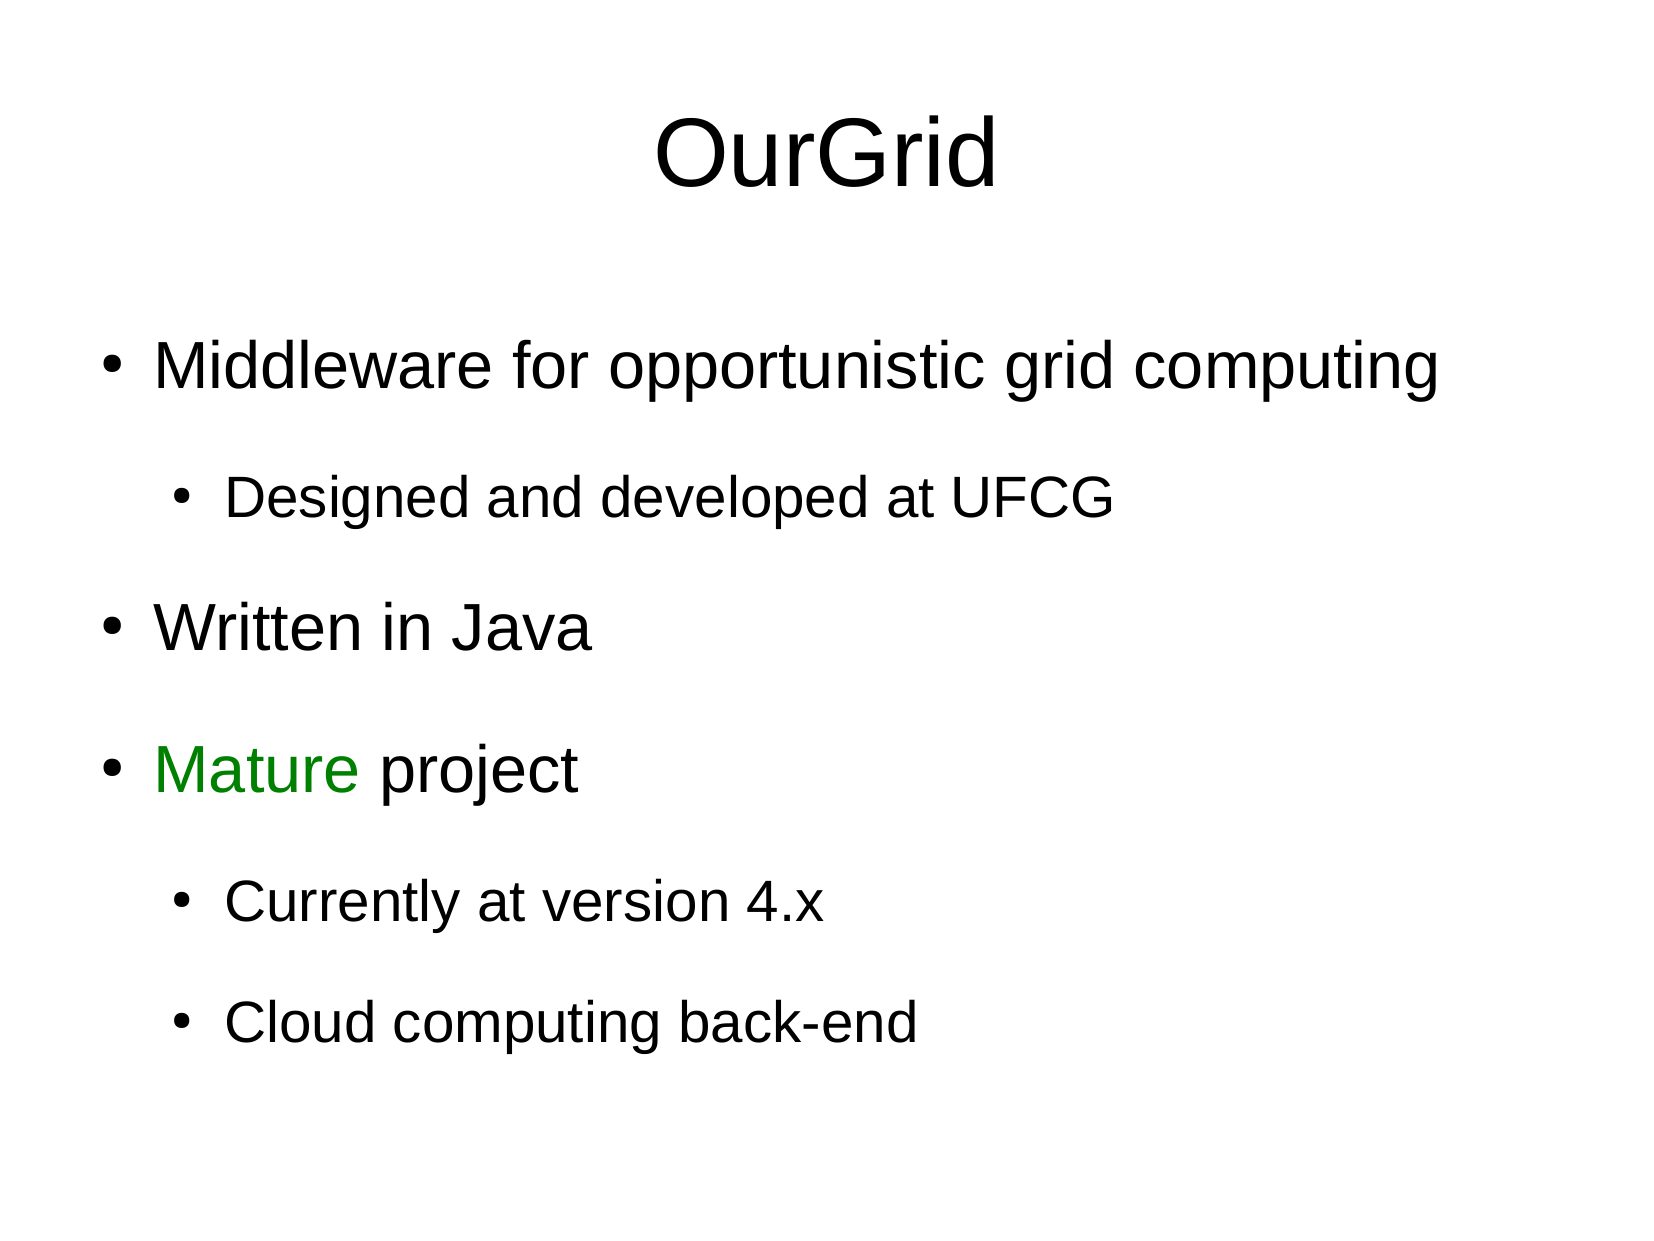

# OurGrid
Middleware for opportunistic grid computing
Designed and developed at UFCG
Written in Java
Mature project
Currently at version 4.x
Cloud computing back-end